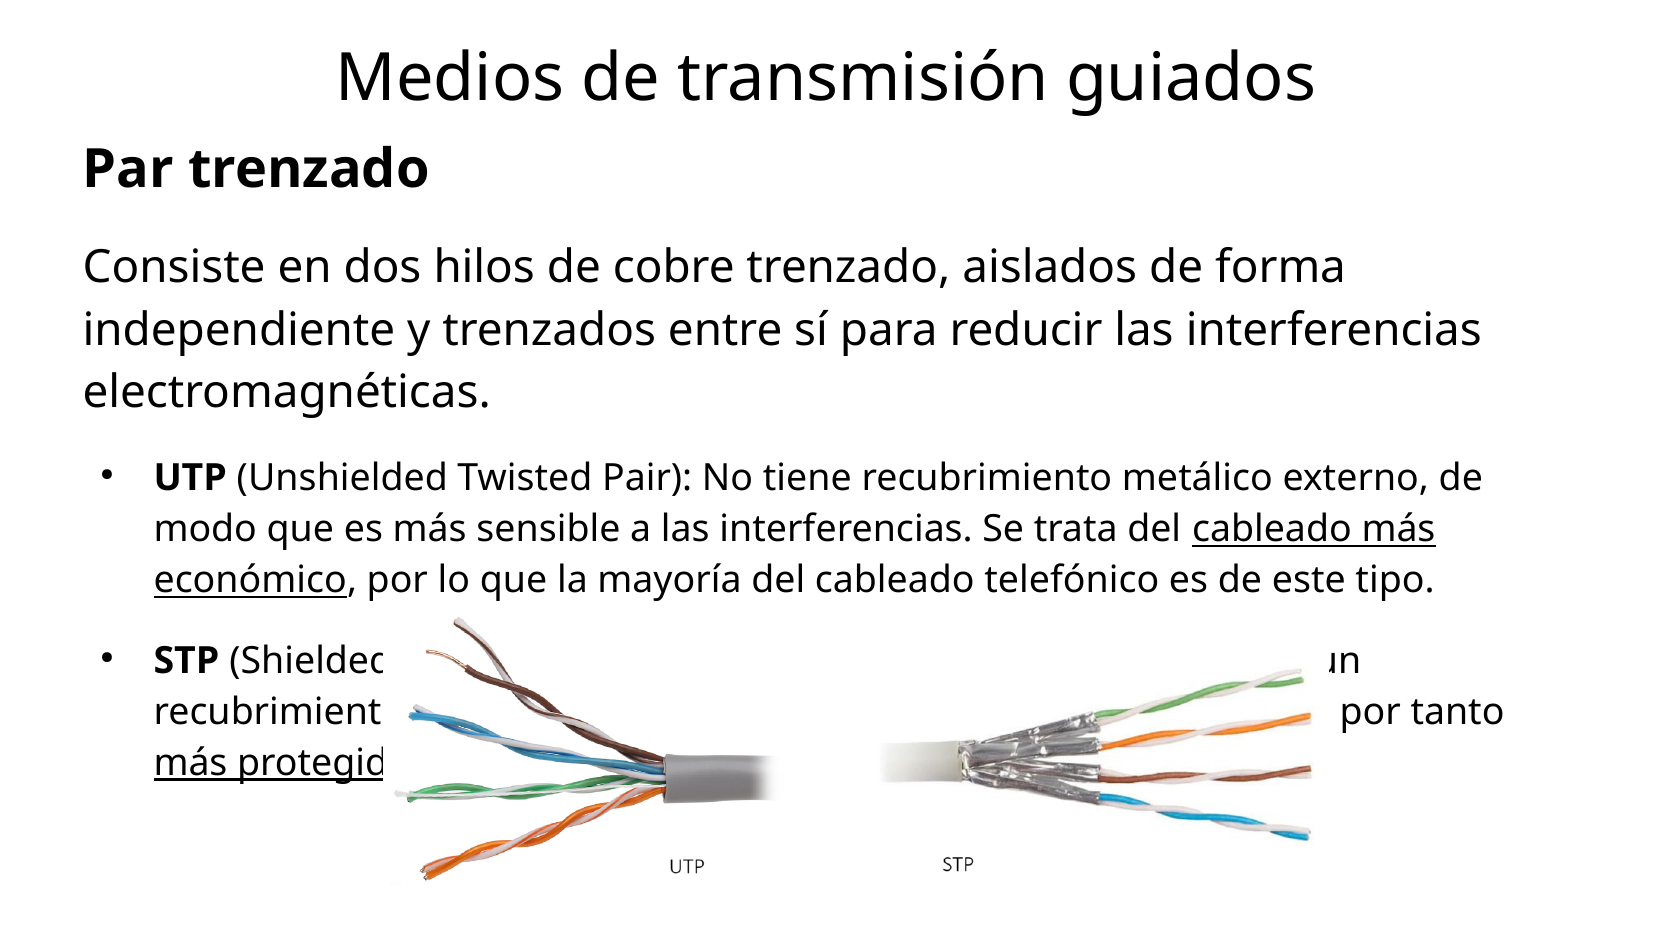

# Medios de transmisión guiados
Par trenzado
Consiste en dos hilos de cobre trenzado, aislados de forma independiente y trenzados entre sí para reducir las interferencias electromagnéticas.
UTP (Unshielded Twisted Pair): No tiene recubrimiento metálico externo, de modo que es más sensible a las interferencias. Se trata del cableado más económico, por lo que la mayoría del cableado telefónico es de este tipo.
STP (Shielded Twisted Pair): Es semejante al UTP, pero se le añade un recubrimiento metálico para evitar las interferencias externas. Está por tanto más protegido, pero es menos flexible que el UTP.